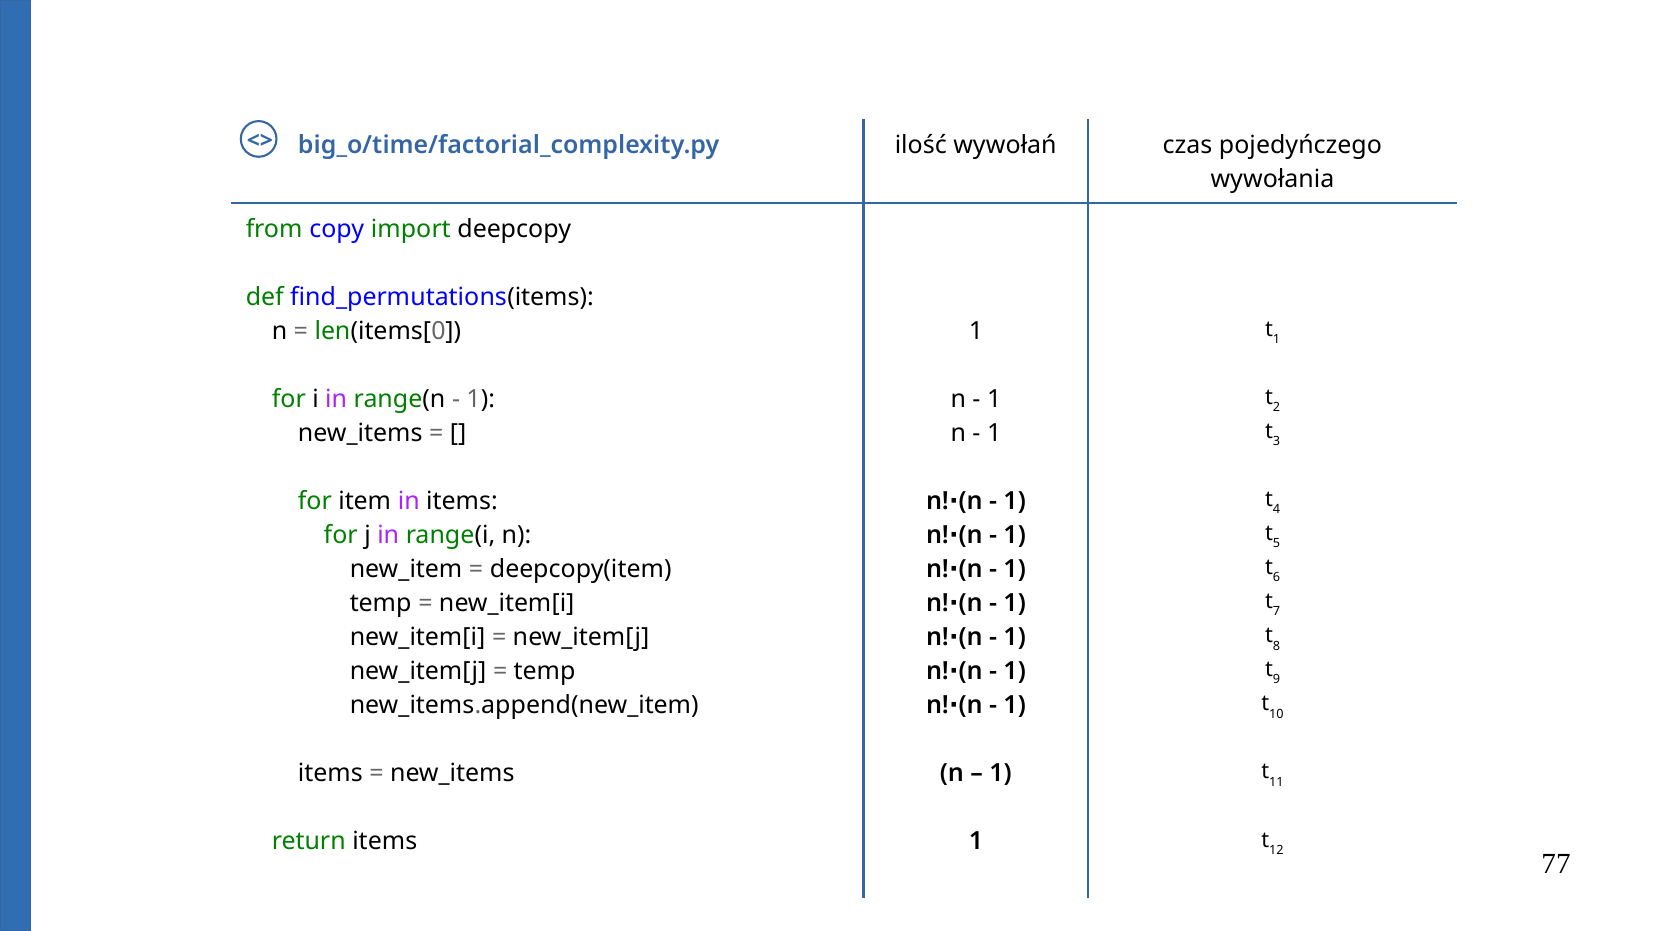

<>
| big\_o/time/factorial\_complexity.py | ilość wywołań | czas pojedyńczego wywołania |
| --- | --- | --- |
| from copy import deepcopy def find\_permutations(items): n = len(items[0]) for i in range(n - 1): new\_items = [] for item in items: for j in range(i, n): new\_item = deepcopy(item) temp = new\_item[i] new\_item[i] = new\_item[j] new\_item[j] = temp new\_items.append(new\_item) items = new\_items return items | 1 n - 1 n - 1 n!⋅(n - 1) n!⋅(n - 1) n!⋅(n - 1) n!⋅(n - 1) n!⋅(n - 1) n!⋅(n - 1) n!⋅(n - 1) (n – 1) 1 | t1 t2 t3 t4 t5 t6 t7 t8 t9 t10 t11 t12 |
77